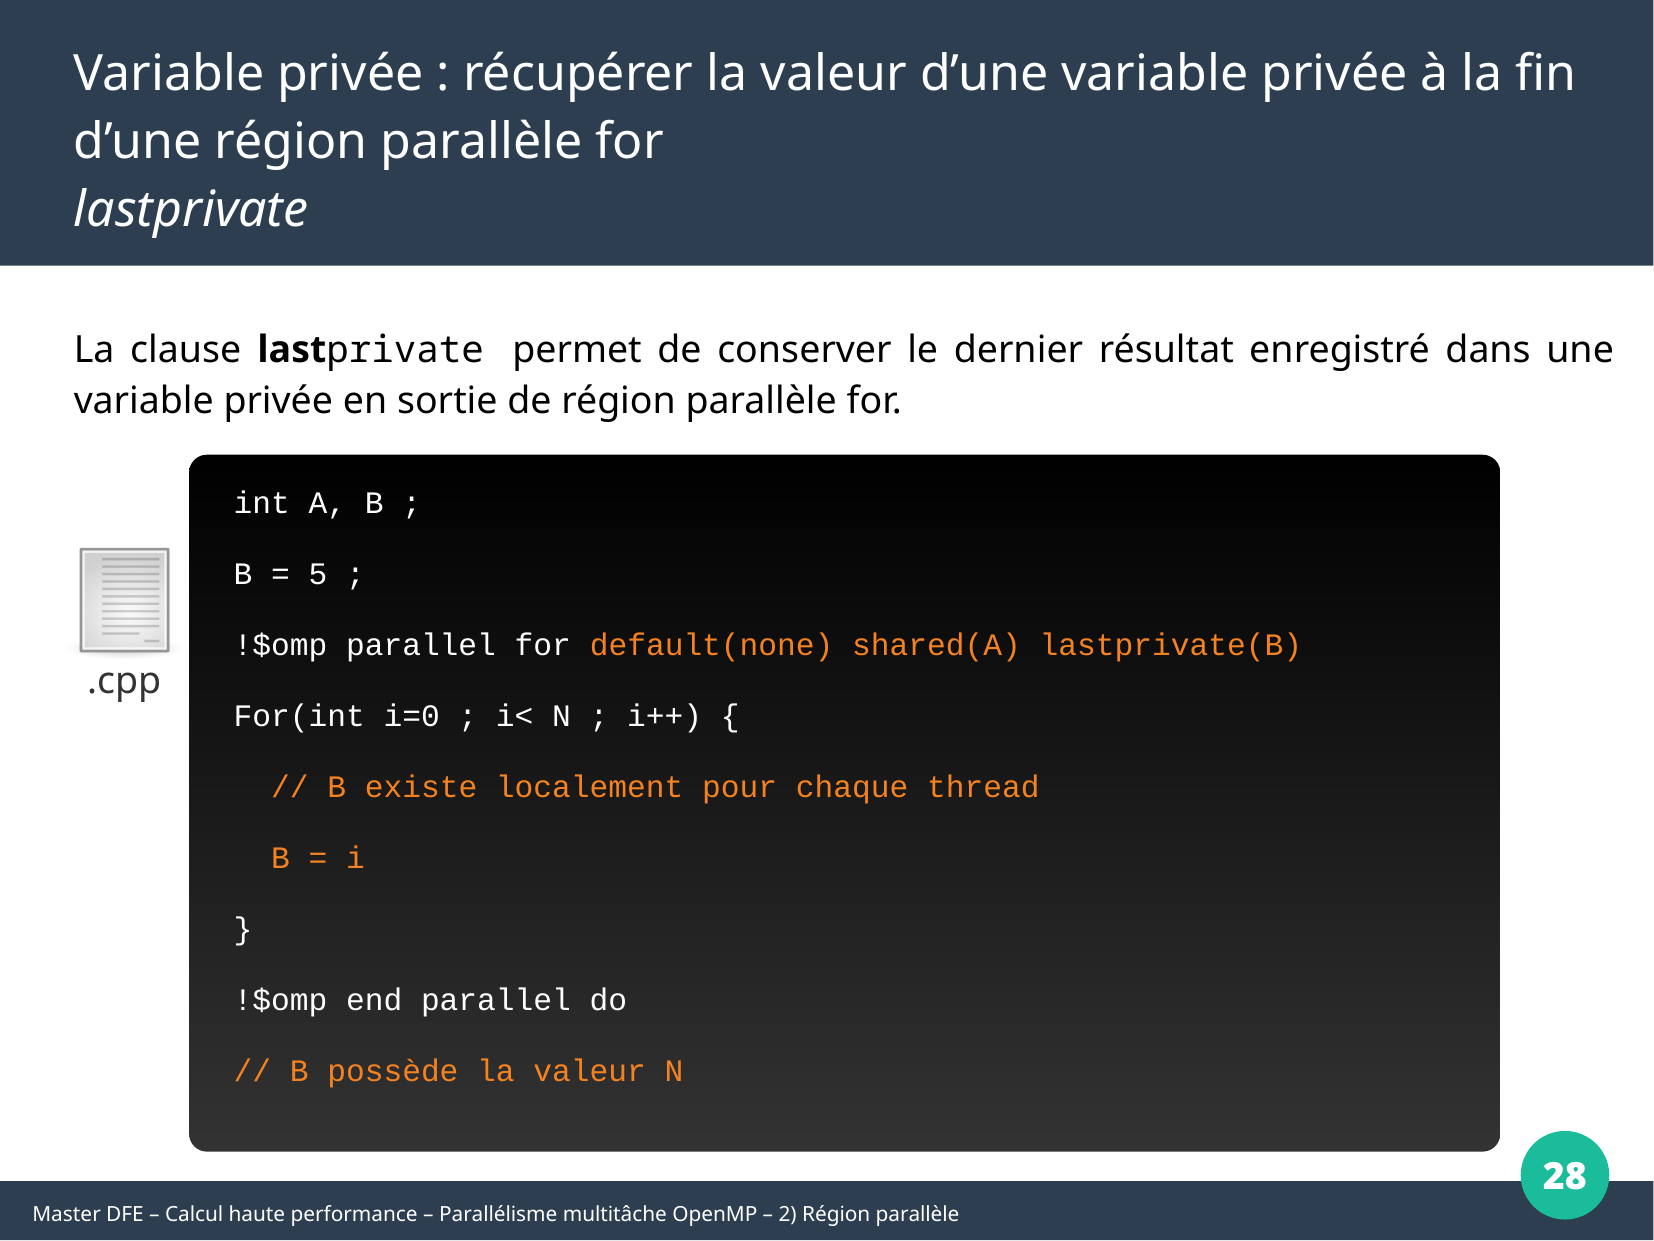

Variable privée : récupérer la valeur d’une variable privée à la fin d’une région parallèle for
lastprivate
La clause lastprivate permet de conserver le dernier résultat enregistré dans une variable privée en sortie de région parallèle for.
int A, B ;
B = 5 ;
!$omp parallel for default(none) shared(A) lastprivate(B)
For(int i=0 ; i< N ; i++) {
 // B existe localement pour chaque thread
 B = i
}
!$omp end parallel do
// B possède la valeur N
.cpp
28
Master DFE – Calcul haute performance – Parallélisme multitâche OpenMP – 2) Région parallèle